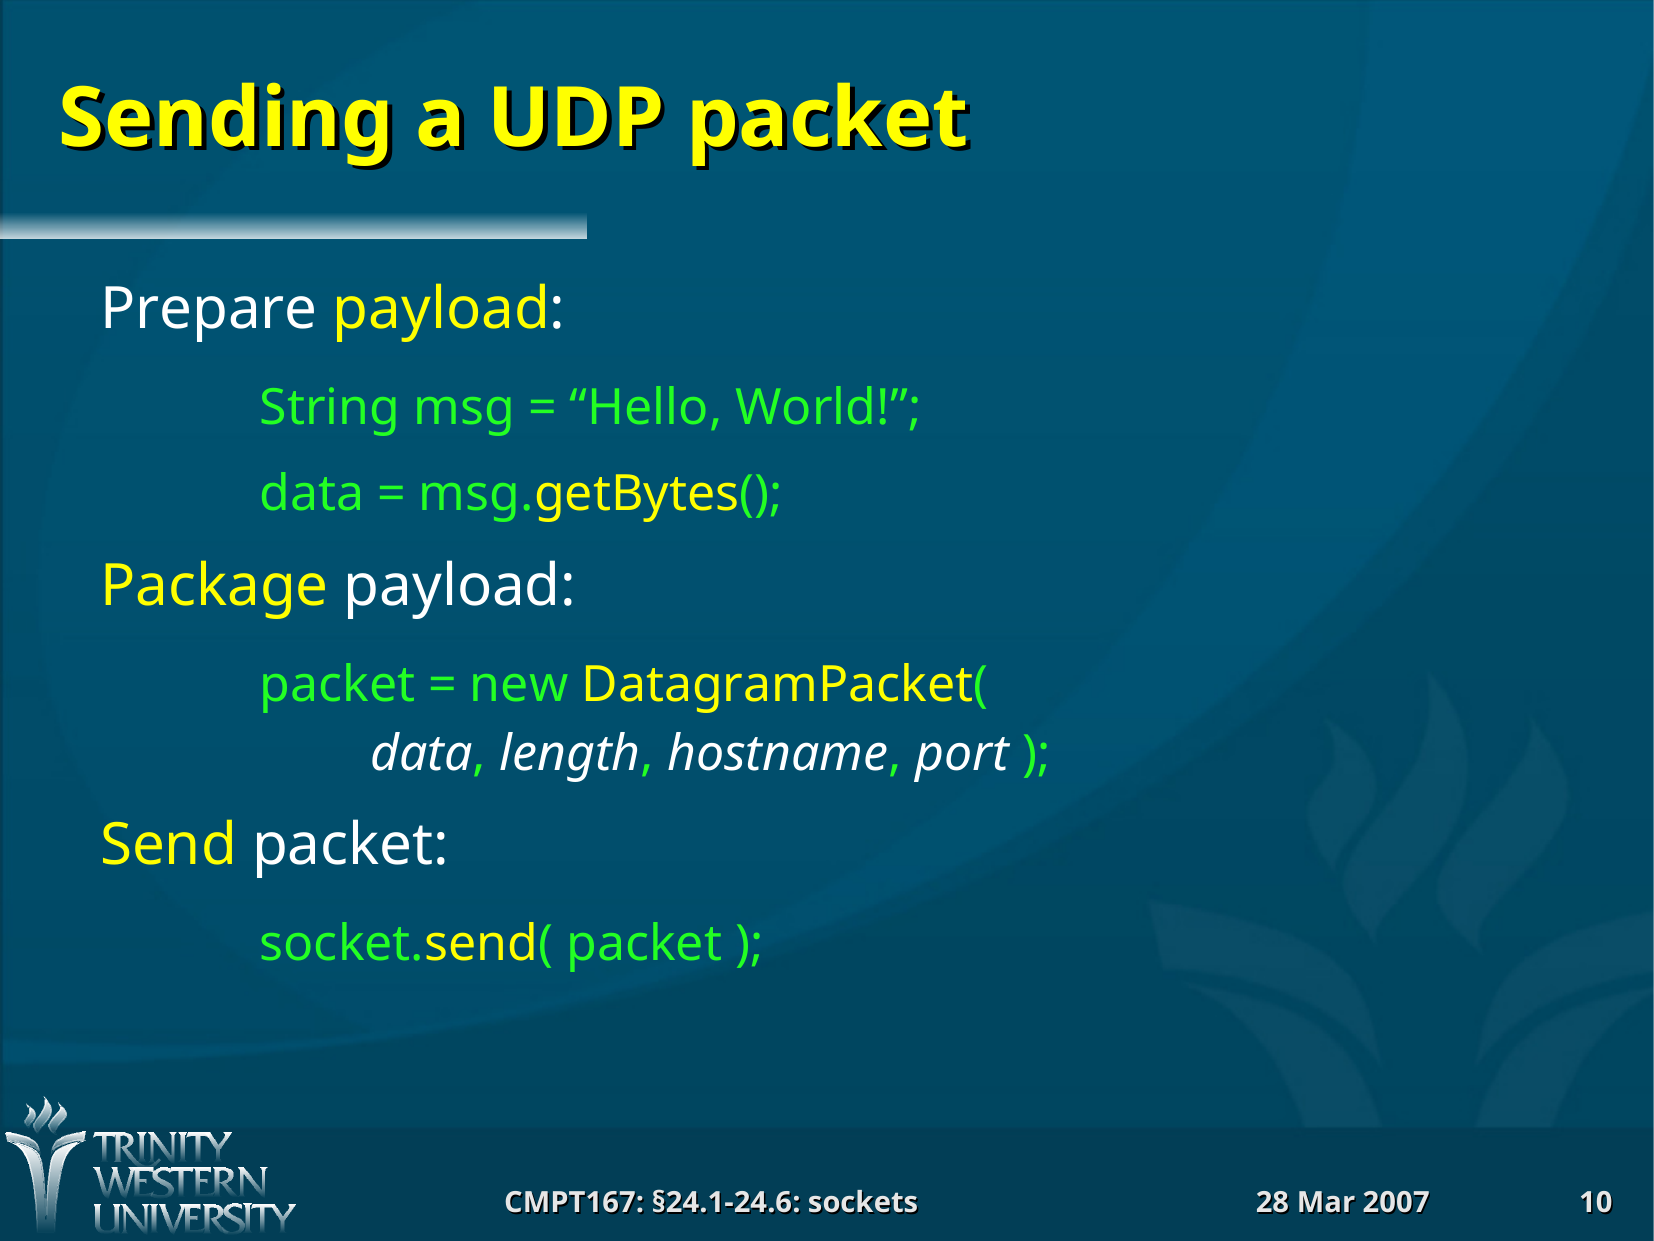

# Sending a UDP packet
Prepare payload:
String msg = “Hello, World!”;
data = msg.getBytes();
Package payload:
packet = new DatagramPacket(
	data, length, hostname, port );
Send packet:
socket.send( packet );
CMPT167: §24.1-24.6: sockets
28 Mar 2007
10